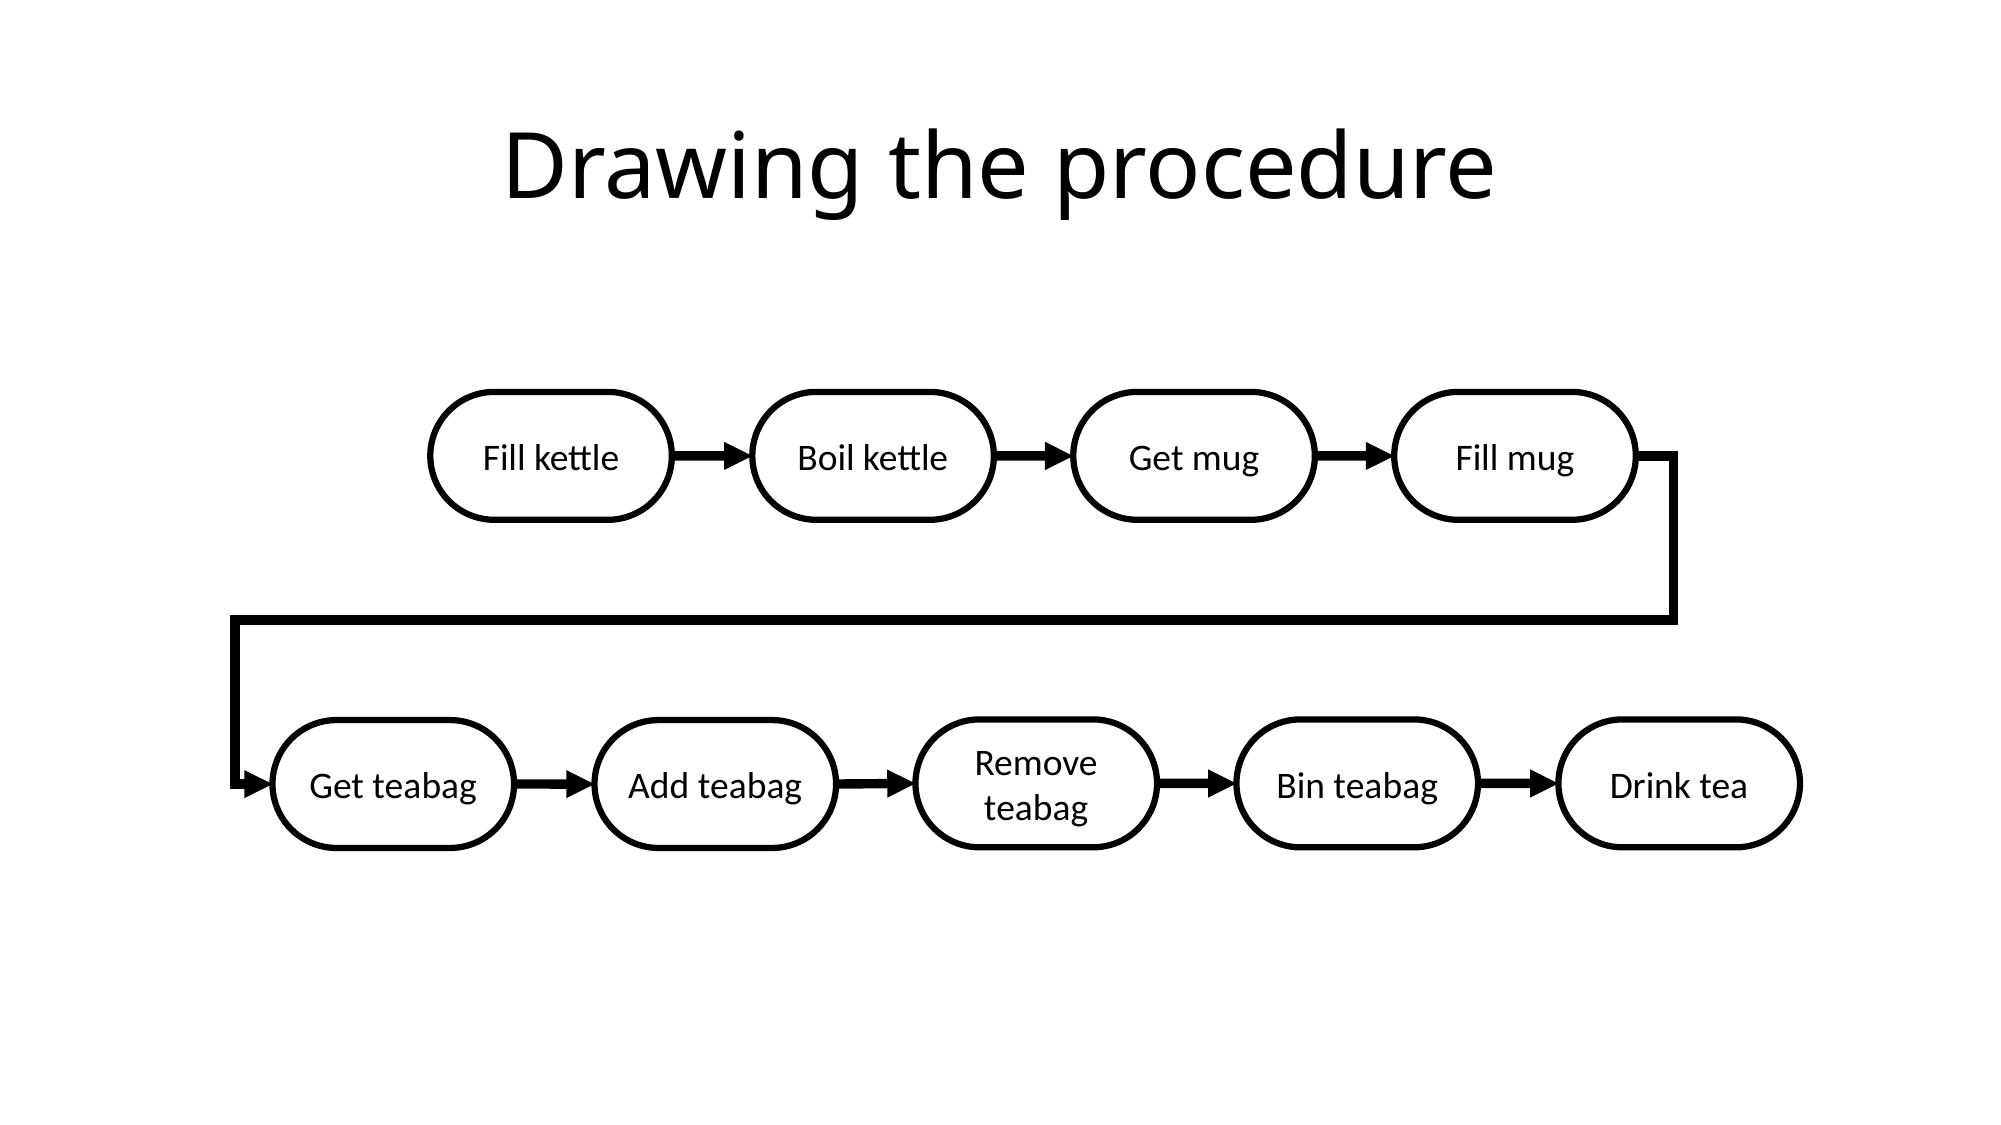

# Drawing the procedure
Fill kettle
Boil kettle
Get mug
Fill mug
Remove teabag
Bin teabag
Drink tea
Get teabag
Add teabag